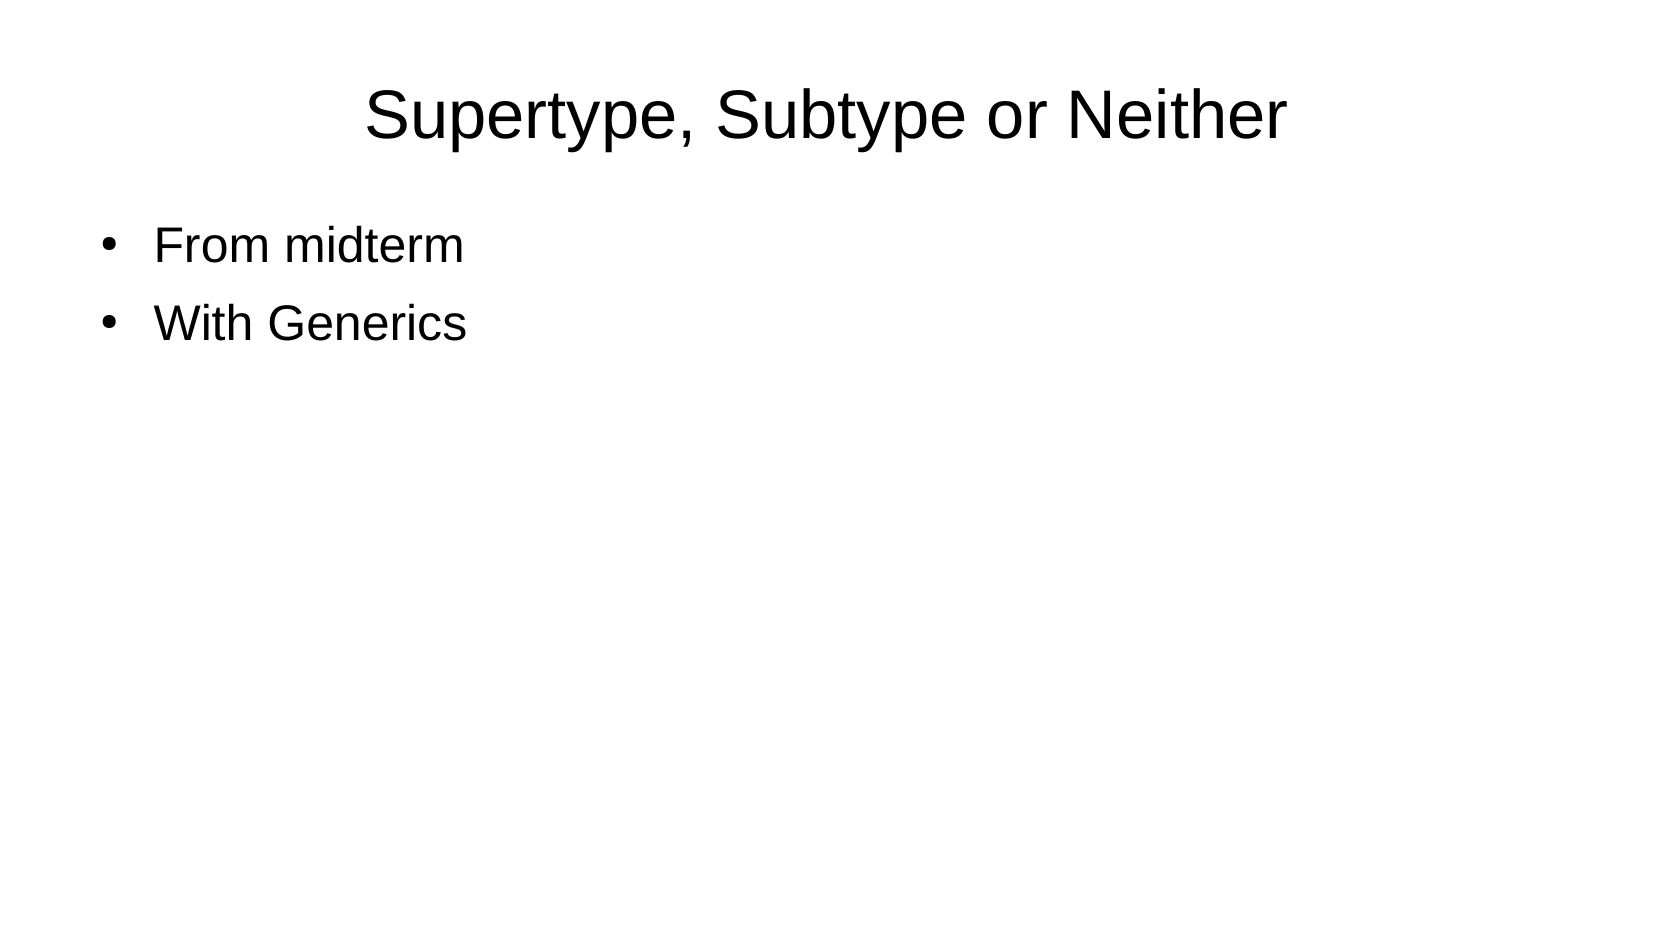

# Supertype, Subtype or Neither
From midterm
With Generics